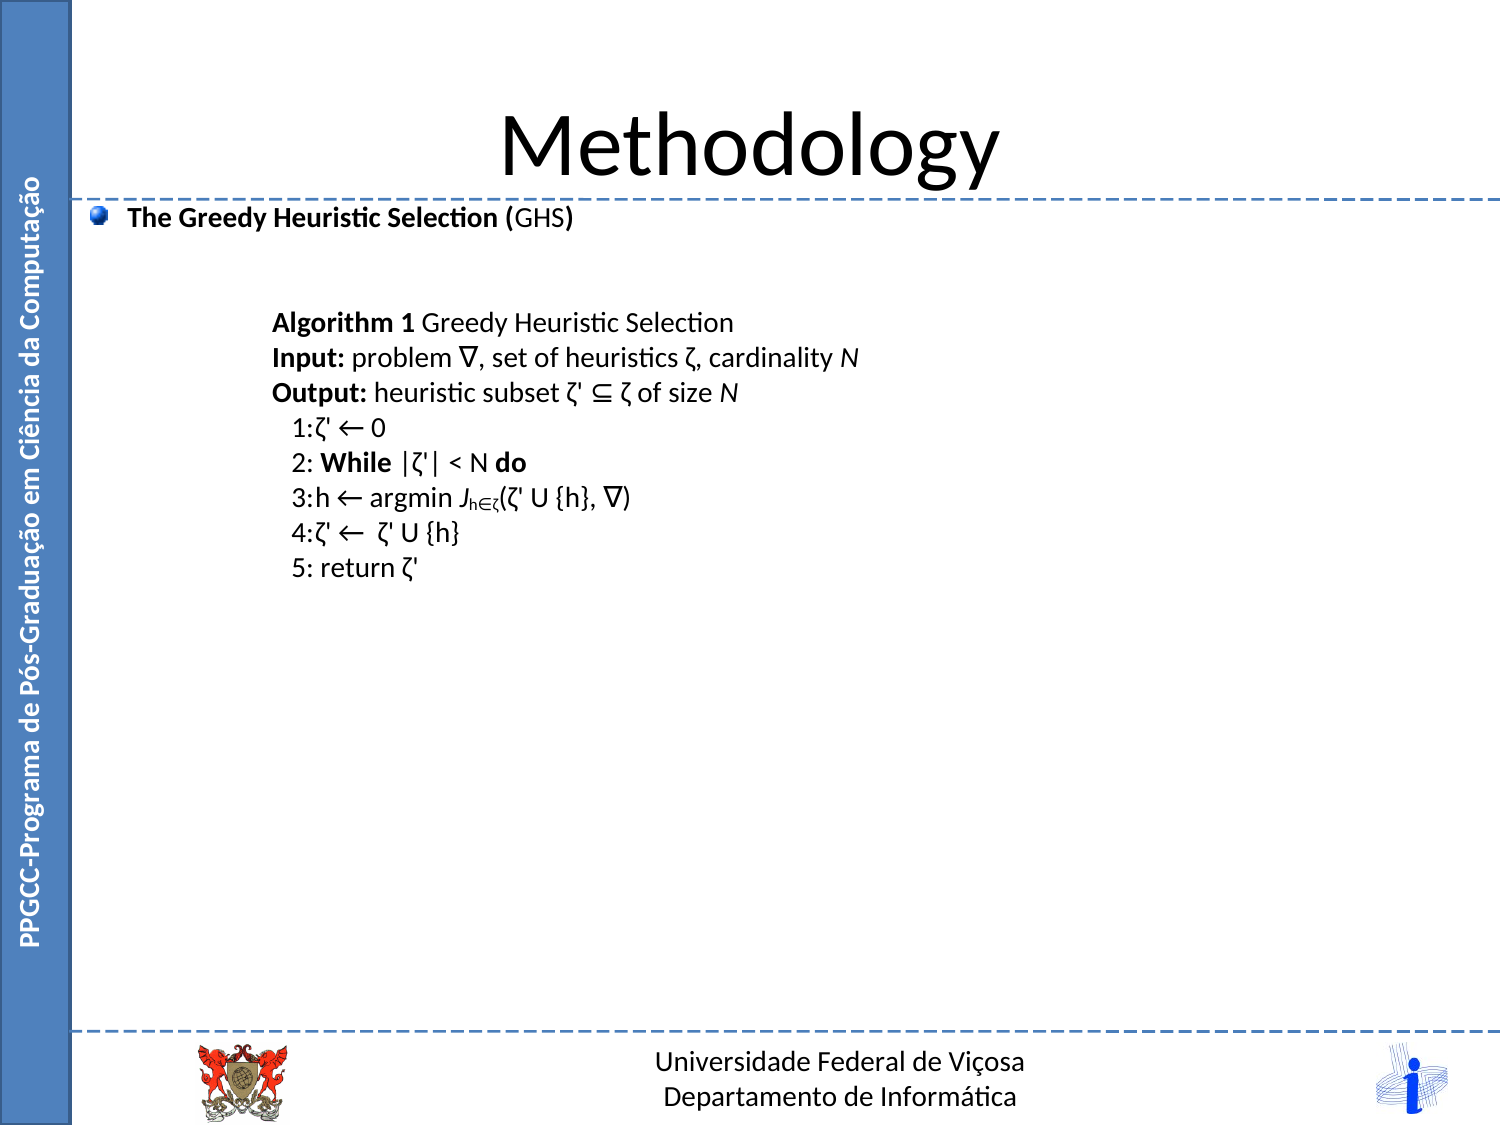

Methodology
 The Greedy Heuristic Selection (GHS)
 Algorithm 1 Greedy Heuristic Selection
 Input: problem ∇, set of heuristics ζ, cardinality N
 Output: heuristic subset ζ' ⊆ ζ of size N
 1:	ζ' ← 0
 2: While |ζ'| < N do
 3:	h ← argmin Jh∈ζ(ζ' U {h}, ∇)
 4:	ζ' ← ζ' U {h}
 5: return ζ'
PPGCC-Programa de Pós-Graduação em Ciência da Computação
Universidade Federal de Viçosa
Departamento de Informática